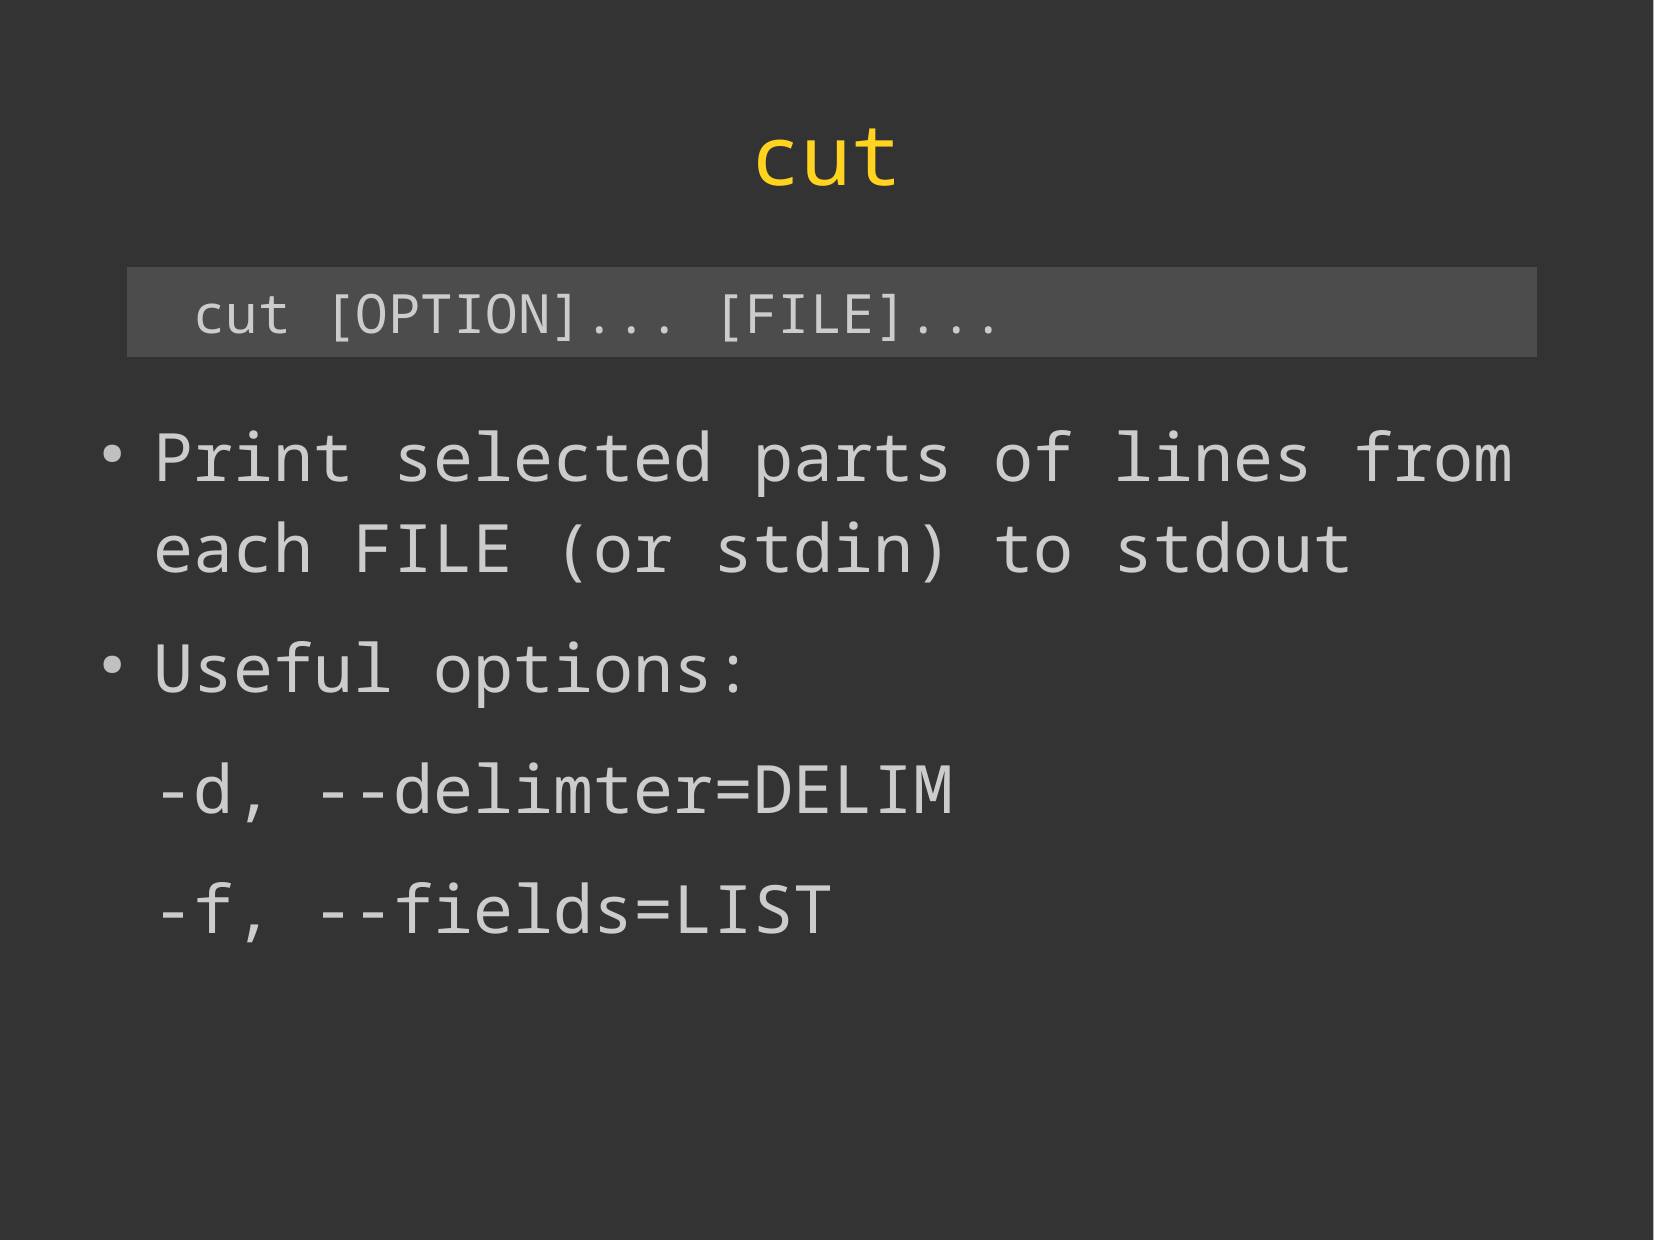

# cut
| cut [OPTION]... [FILE]... |
| --- |
Print selected parts of lines from each FILE (or stdin) to stdout
Useful options:
-d, --delimter=DELIM
-f, --fields=LIST